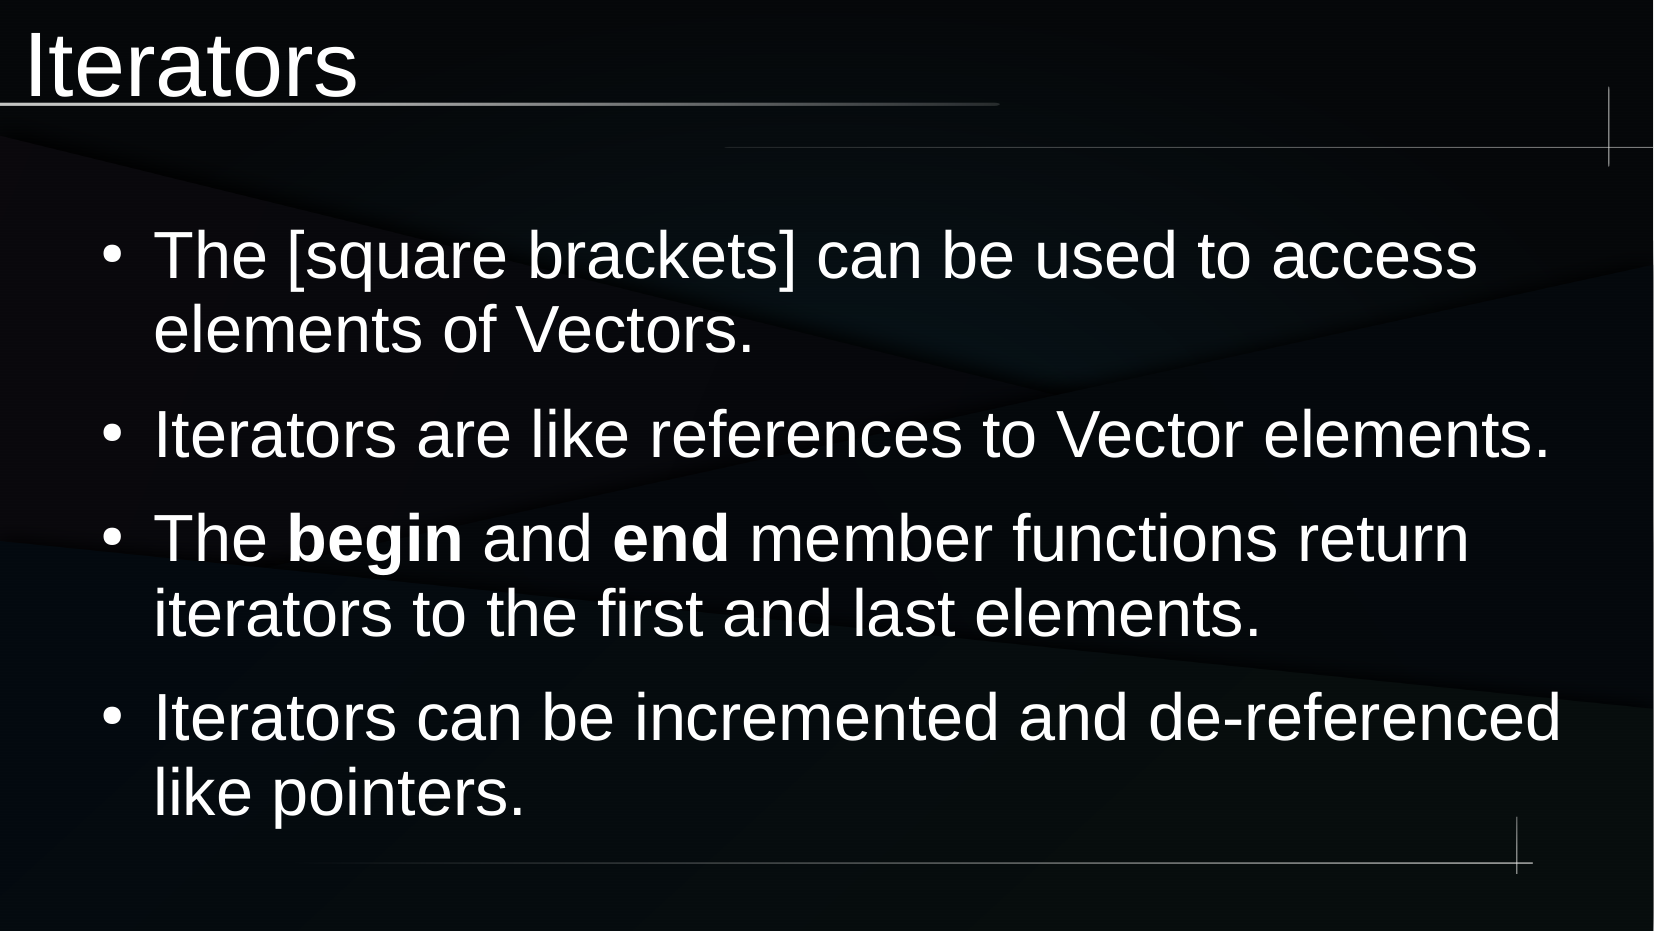

# Iterators
The [square brackets] can be used to access elements of Vectors.
Iterators are like references to Vector elements.
The begin and end member functions return iterators to the first and last elements.
Iterators can be incremented and de-referenced like pointers.